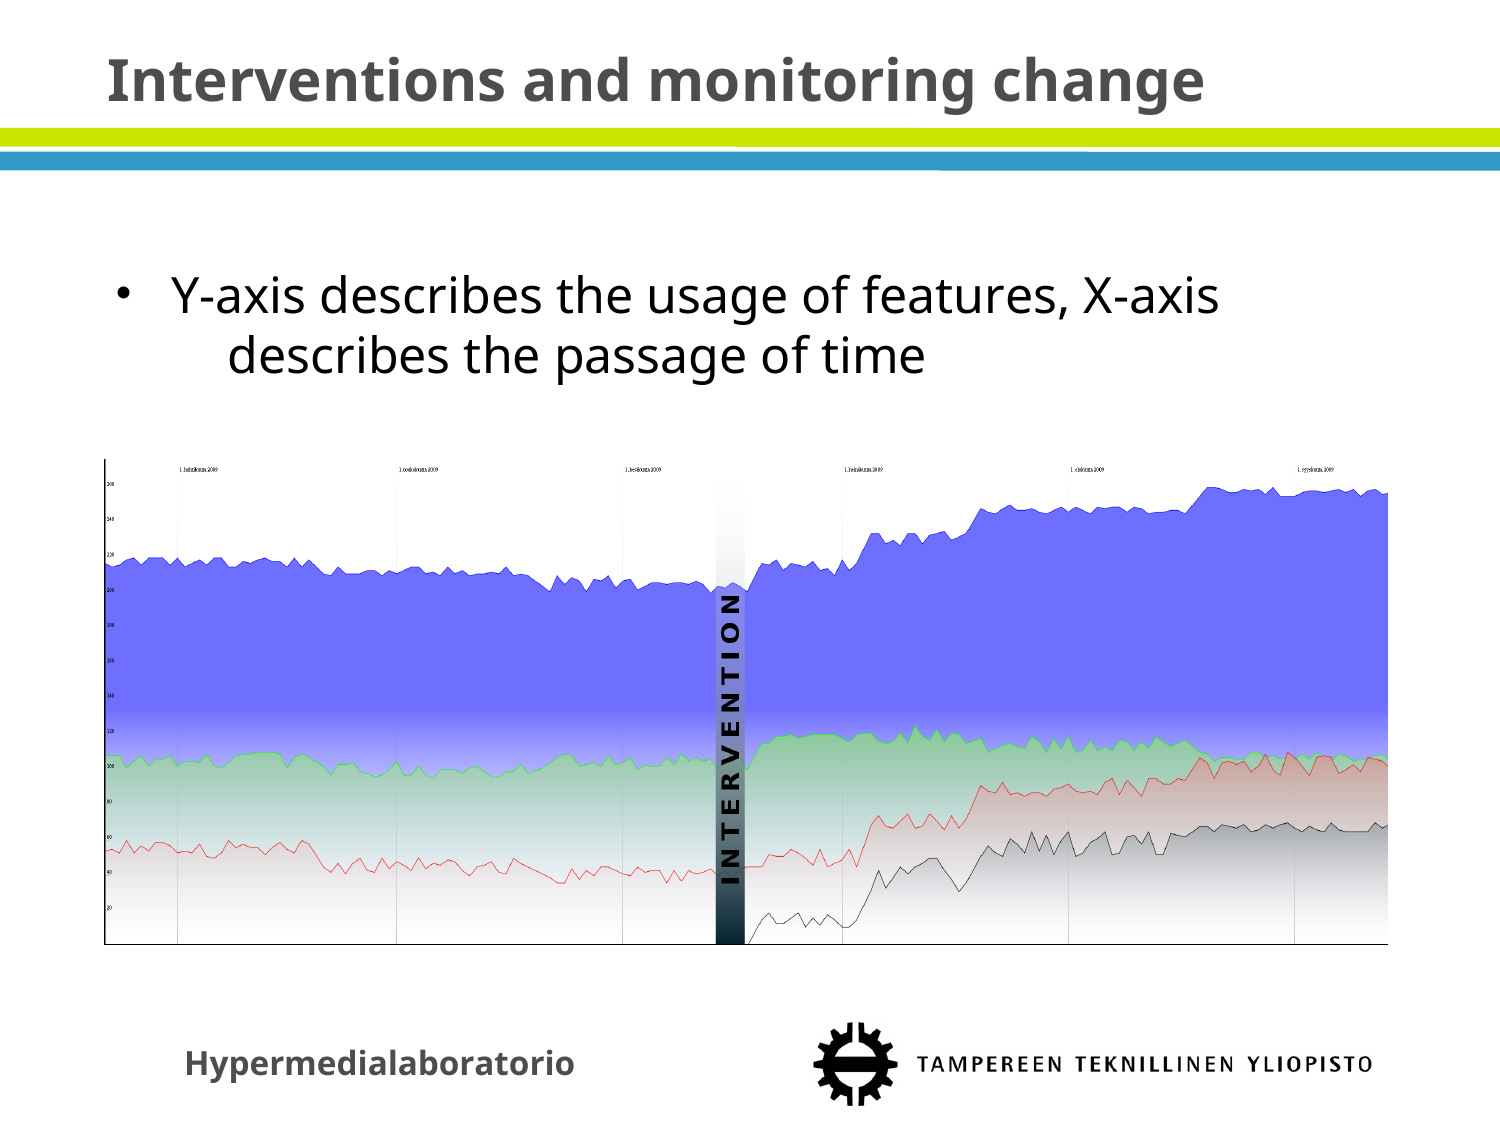

# Interventions and monitoring change
Y-axis describes the usage of features, X-axis describes the passage of time